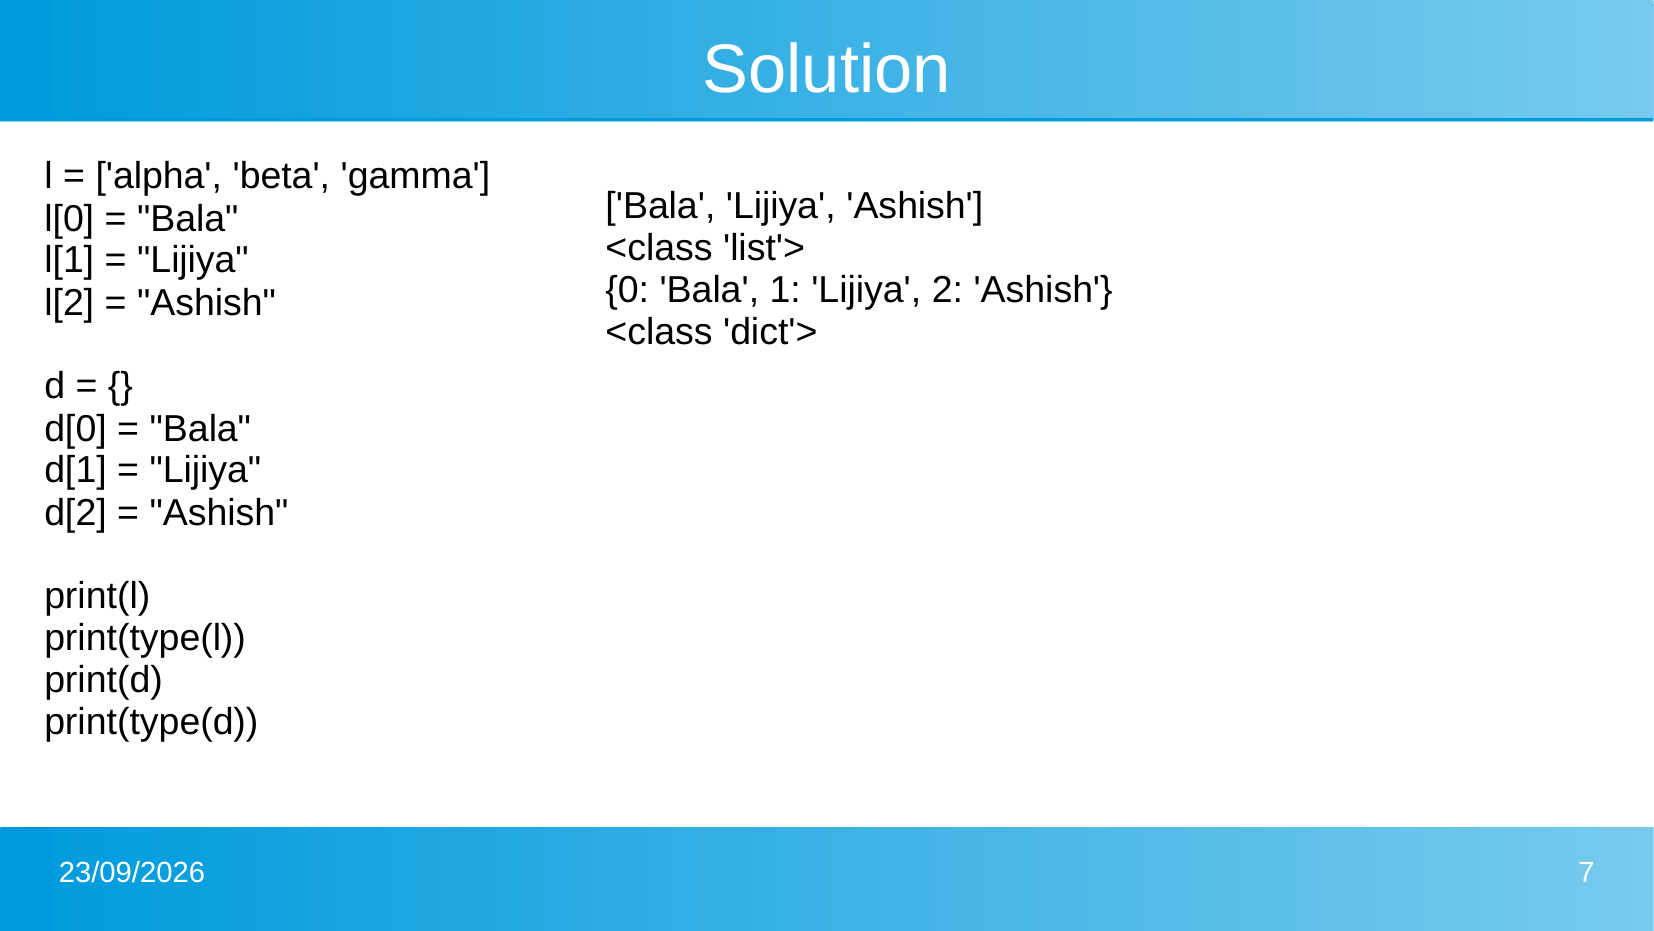

# Solution
l = ['alpha', 'beta', 'gamma']
l[0] = "Bala"
l[1] = "Lijiya"
l[2] = "Ashish"
d = {}
d[0] = "Bala"
d[1] = "Lijiya"
d[2] = "Ashish"
print(l)
print(type(l))
print(d)
print(type(d))
['Bala', 'Lijiya', 'Ashish']
<class 'list'>
{0: 'Bala', 1: 'Lijiya', 2: 'Ashish'}
<class 'dict'>
7